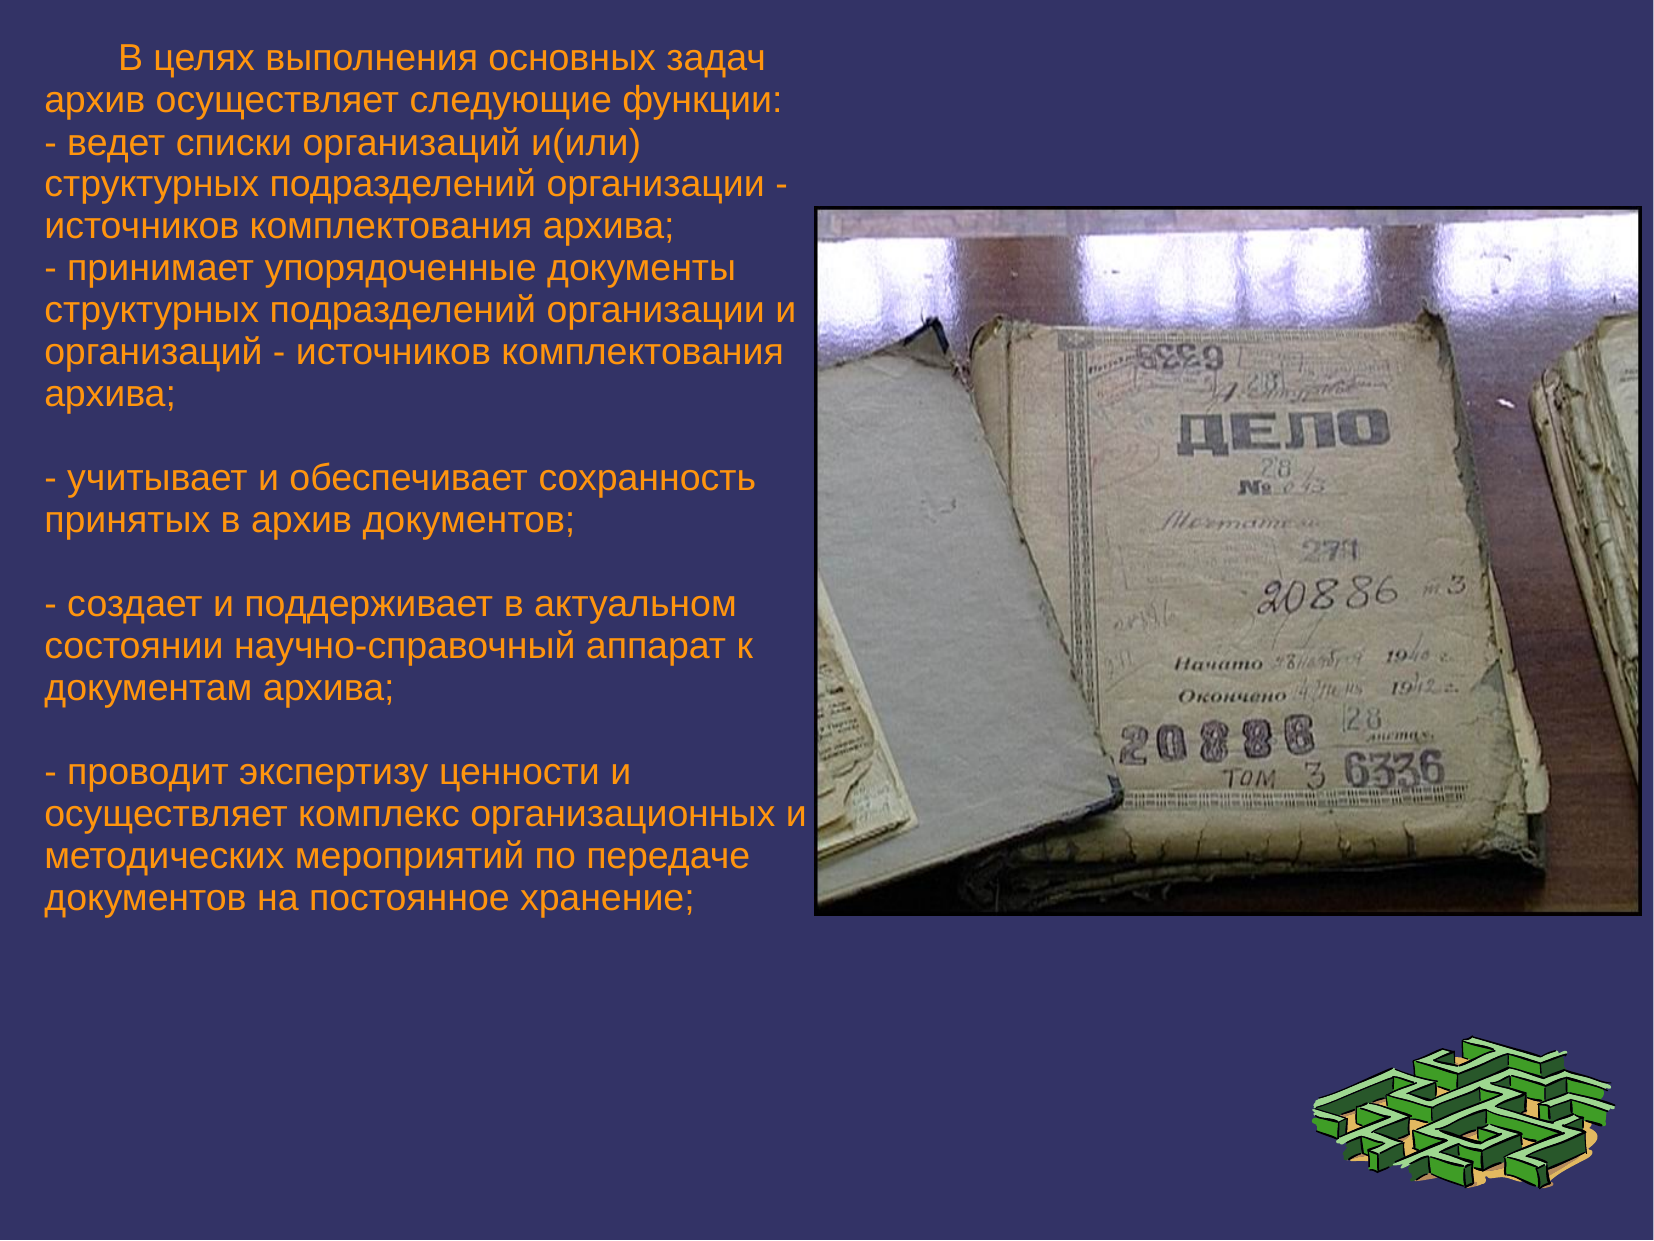

В целях выполнения основных задач архив осуществляет следующие функции:
- ведет списки организаций и(или) структурных подразделений организации - источников комплектования архива;
- принимает упорядоченные документы структурных подразделений организации и организаций - источников комплектования архива;
- учитывает и обеспечивает сохранность принятых в архив документов;
- создает и поддерживает в актуальном состоянии научно-справочный аппарат к документам архива;
- проводит экспертизу ценности и осуществляет комплекс организационных и методических мероприятий по передаче документов на постоянное хранение;